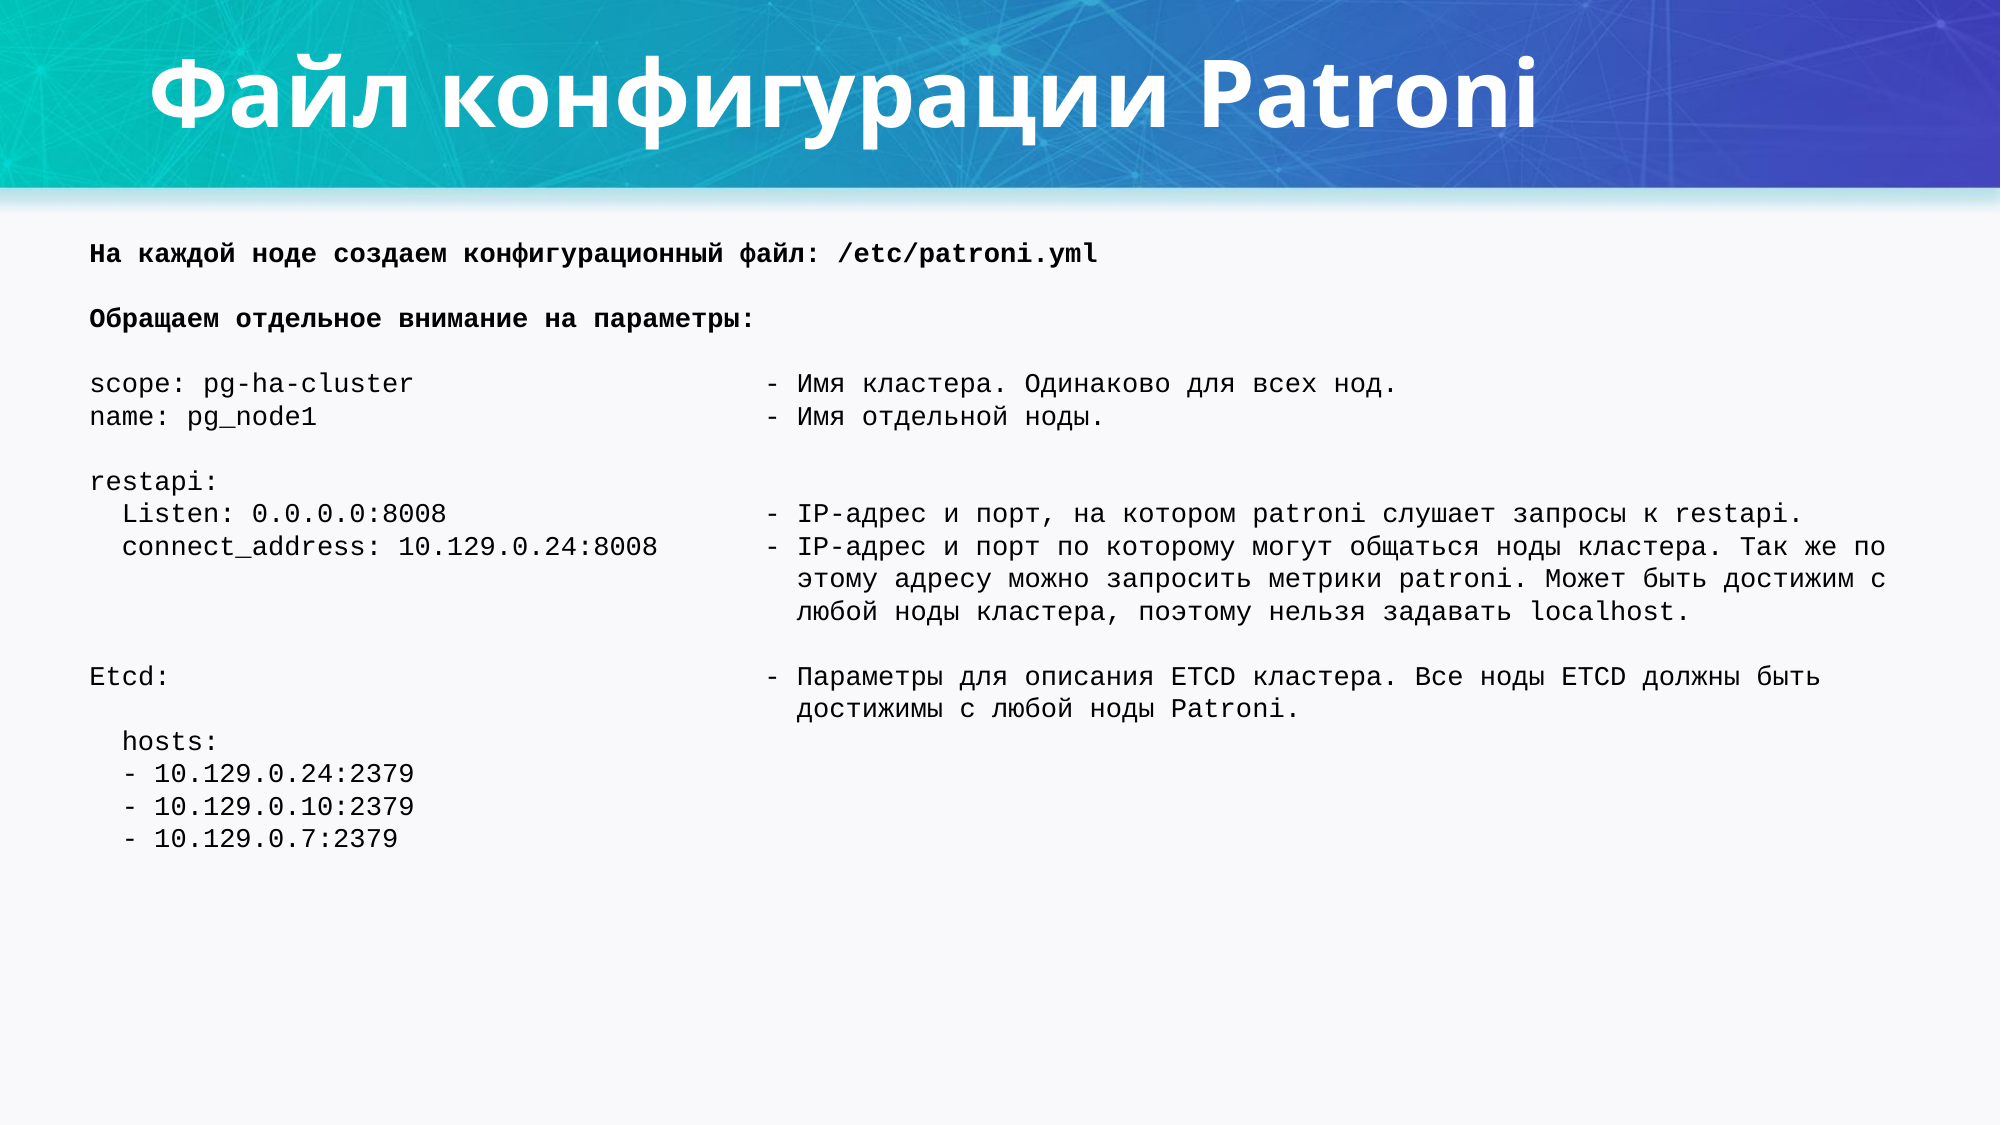

Файл конфигурации Patroni
На каждой ноде создаем конфигурационный файл: /etc/patroni.yml
Обращаем отдельное внимание на параметры:
scope: pg-ha-cluster 					- Имя кластера. Одинаково для всех нод.
name: pg_node1 					- Имя отдельной ноды.
restapi:
 Listen: 0.0.0.0:8008 					- IP-адрес и порт, на котором patroni слушает запросы к restapi.
 connect_address: 10.129.0.24:8008		- IP-адрес и порт по которому могут общаться ноды кластера. Так же по 									 этому адресу можно запросить метрики patroni. Может быть достижим с 									 любой ноды кластера, поэтому нельзя задавать localhost.
Etcd:								- Параметры для описания ETCD кластера. Все ноды ETCD должны быть 										 достижимы с любой ноды Patroni.
 hosts:
 - 10.129.0.24:2379
 - 10.129.0.10:2379
 - 10.129.0.7:2379